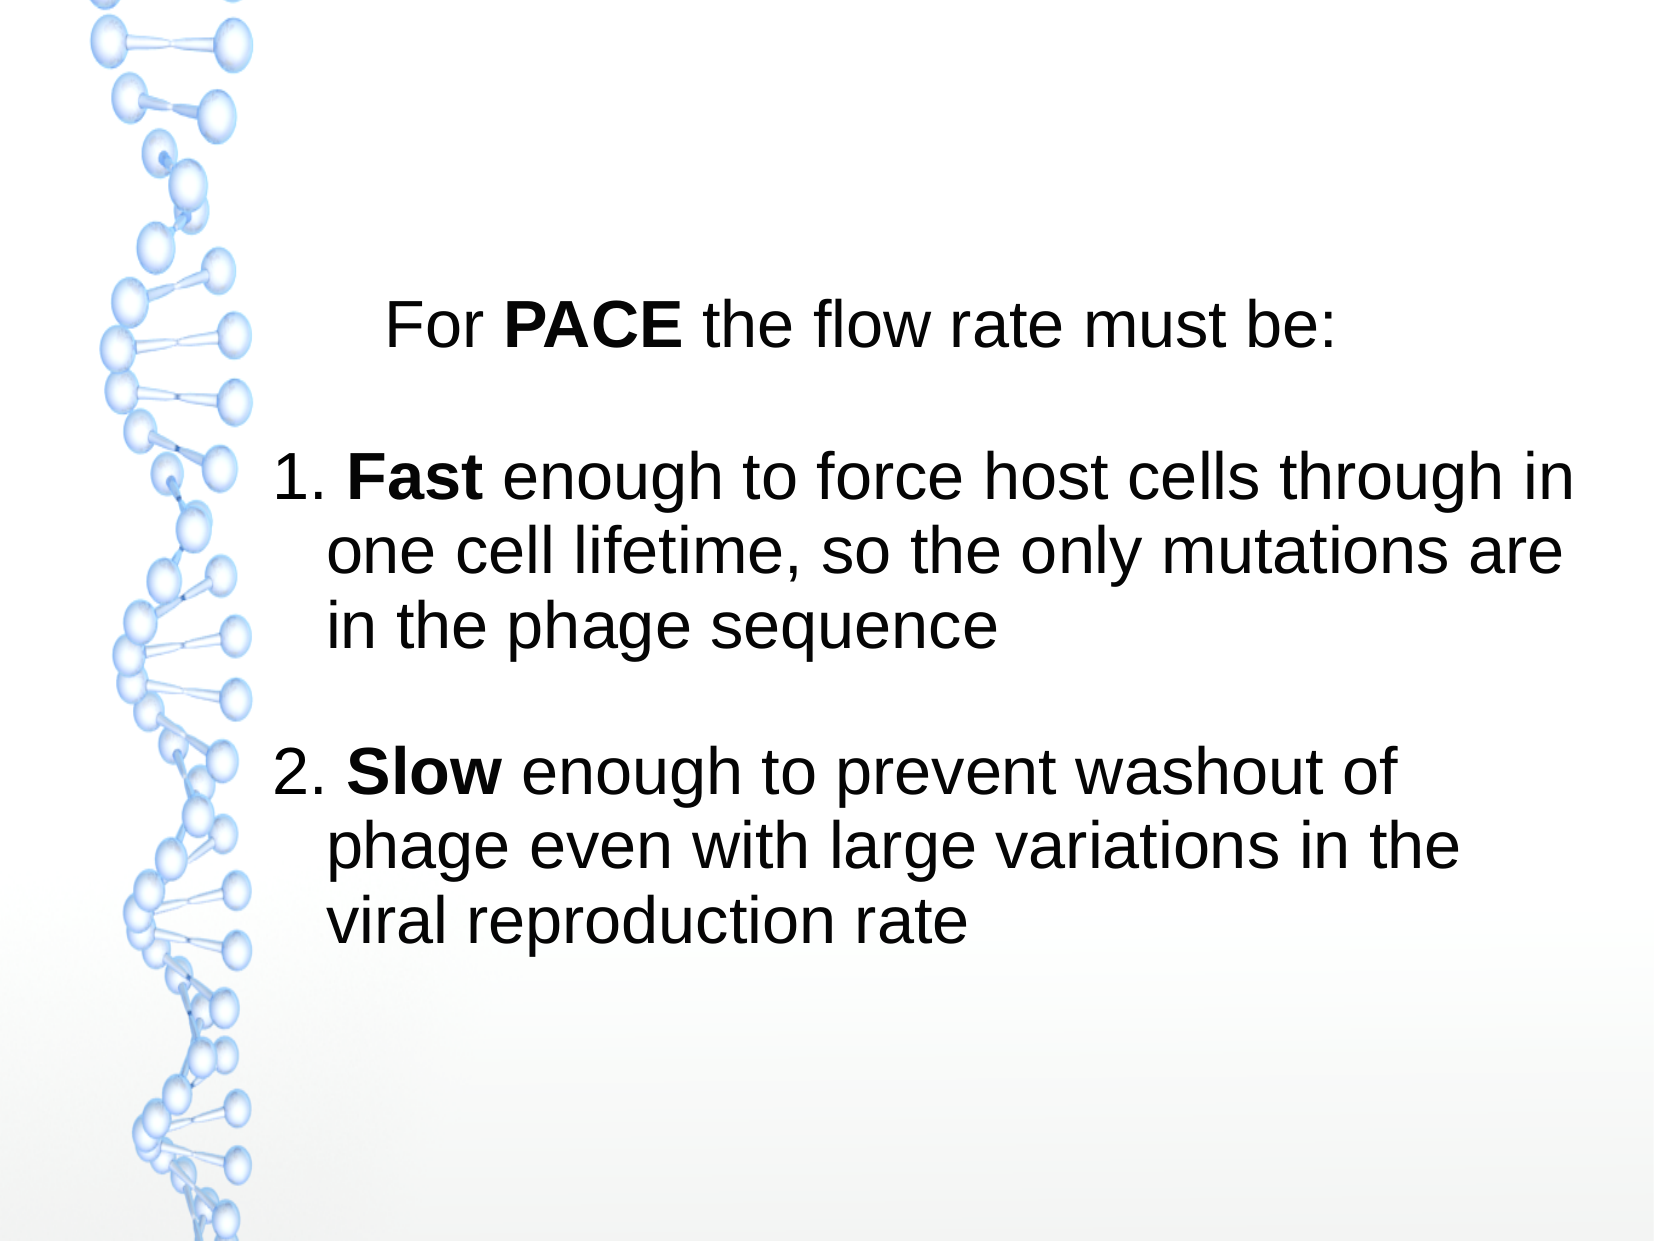

# For PACE the flow rate must be:
 Fast enough to force host cells through in one cell lifetime, so the only mutations are in the phage sequence
 Slow enough to prevent washout of phage even with large variations in the viral reproduction rate